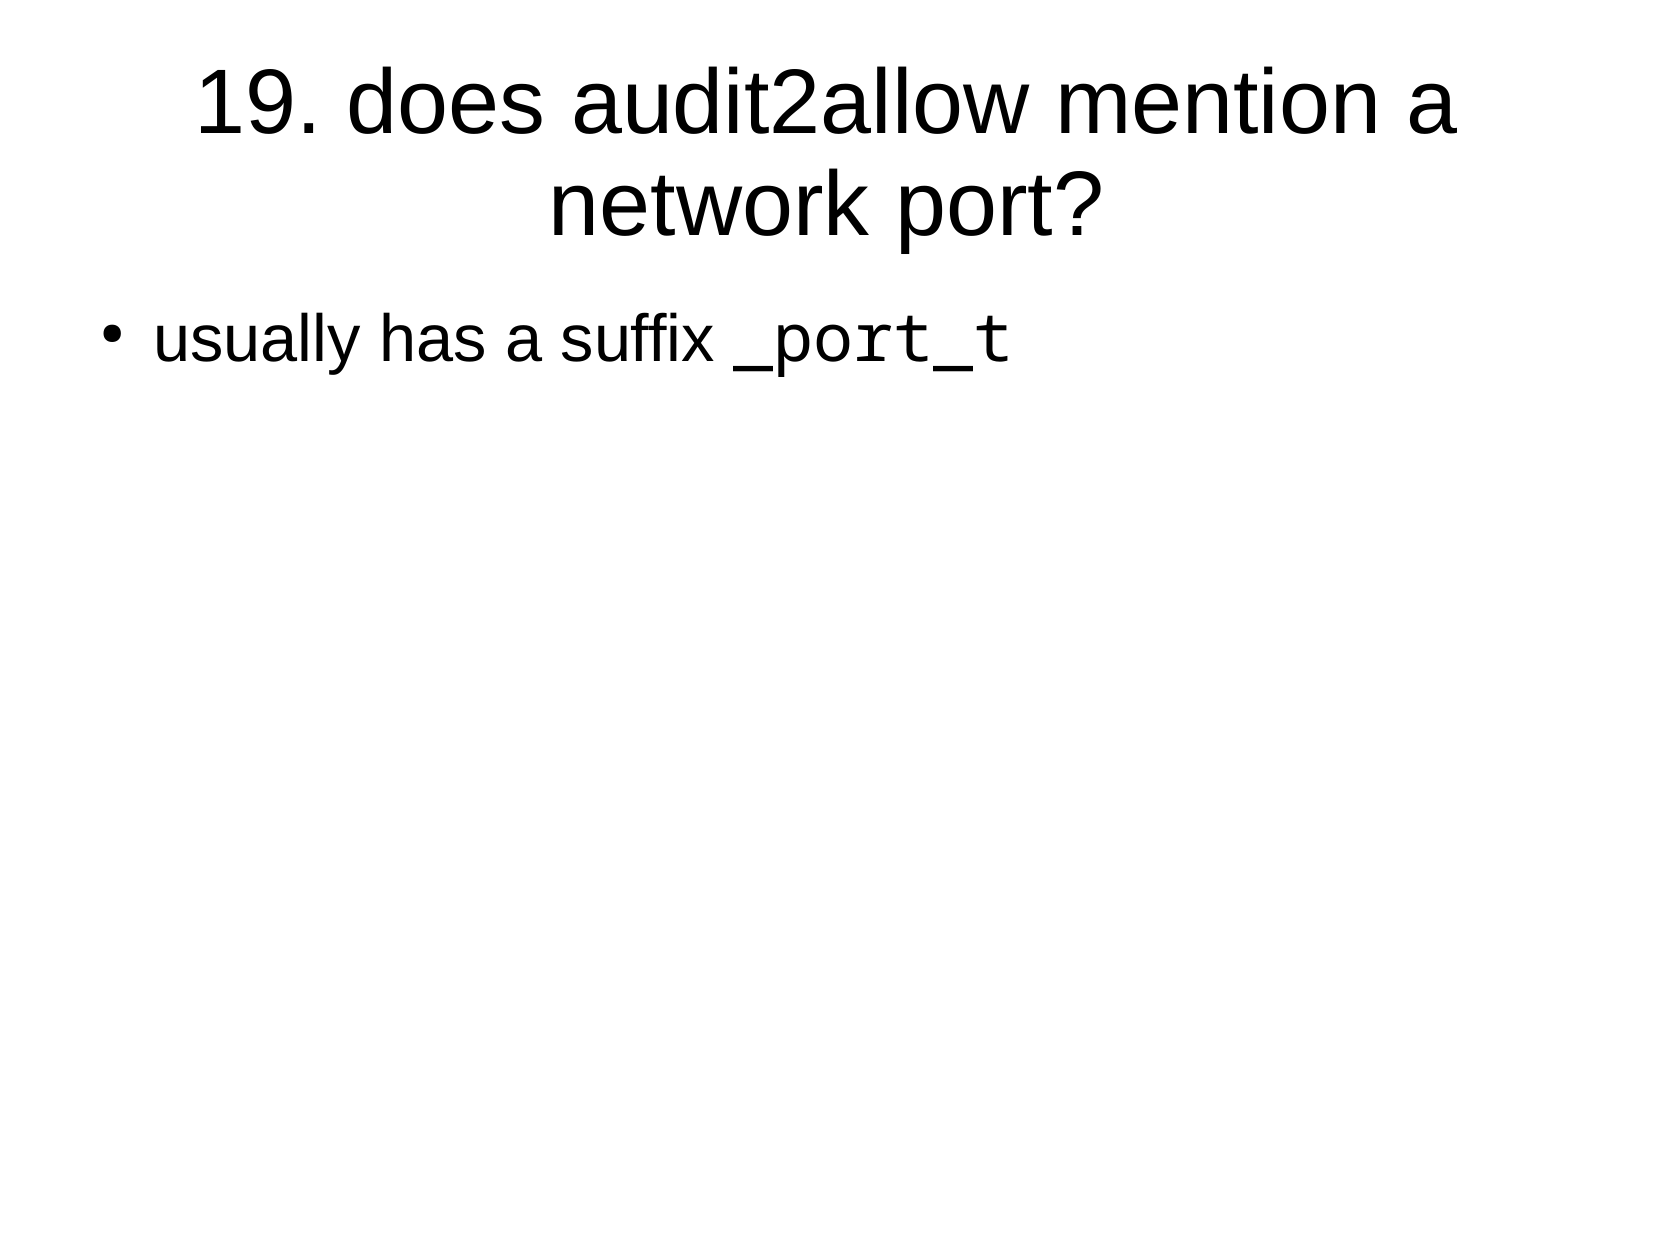

# 19. does audit2allow mention a network port?
usually has a suffix _port_t